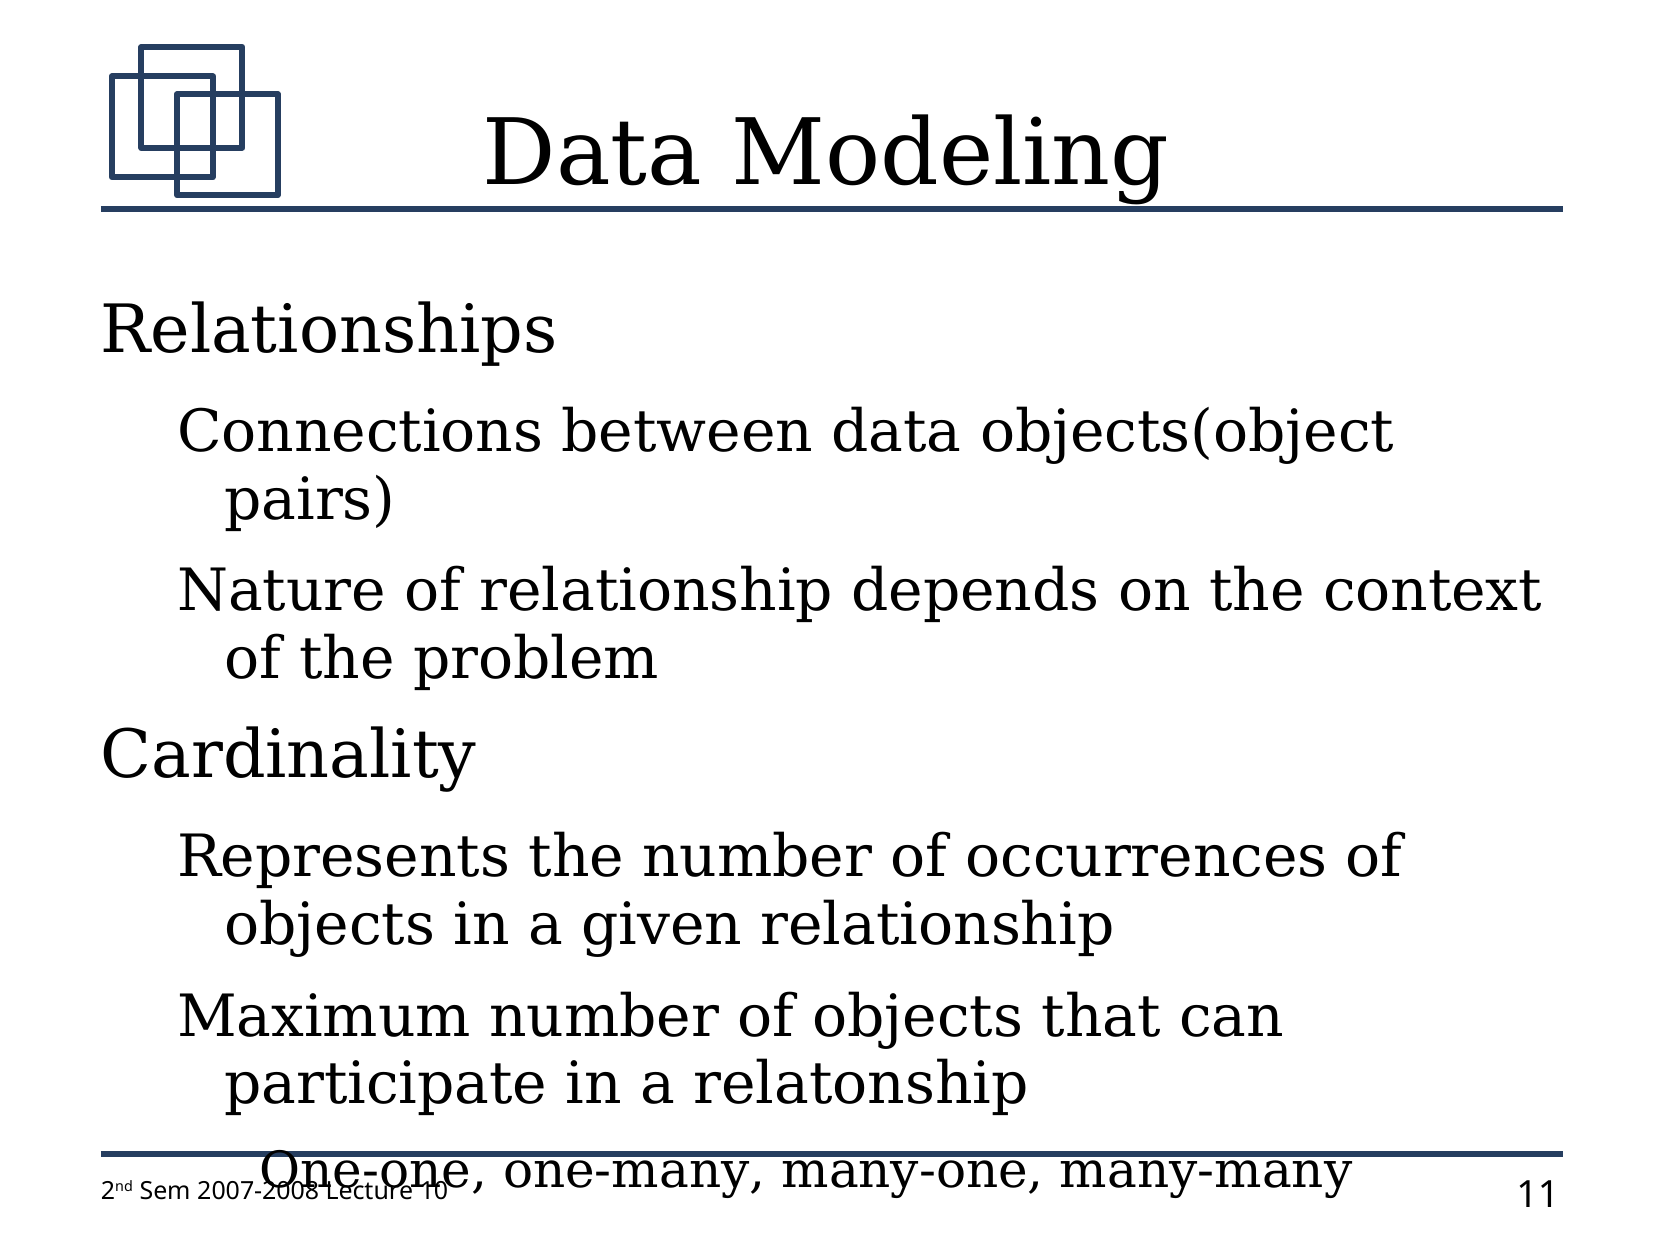

# Data Modeling
Relationships
Connections between data objects(object pairs)
Nature of relationship depends on the context of the problem
Cardinality
Represents the number of occurrences of objects in a given relationship
Maximum number of objects that can participate in a relatonship
One-one, one-many, many-one, many-many